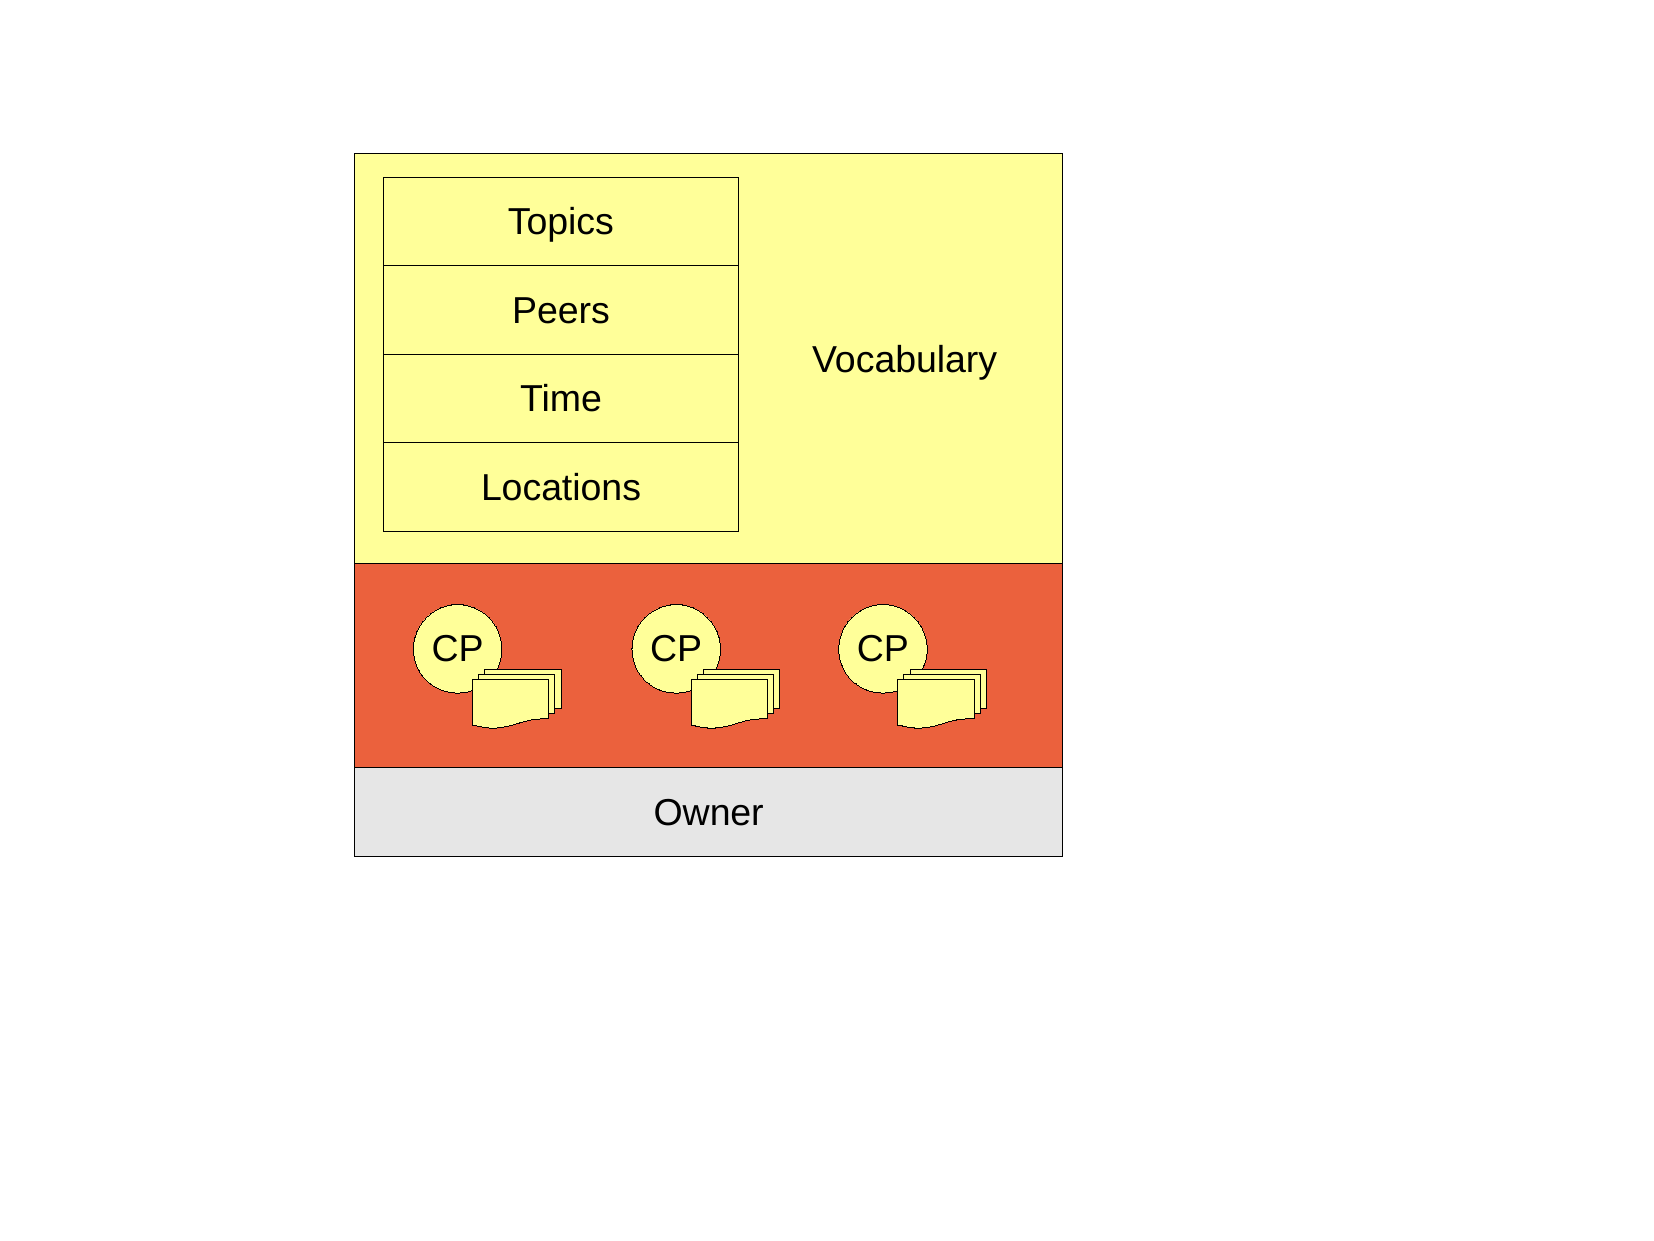

Topics
Peers
Vocabulary
Time
Time
Locations
CP
CP
CP
Owner